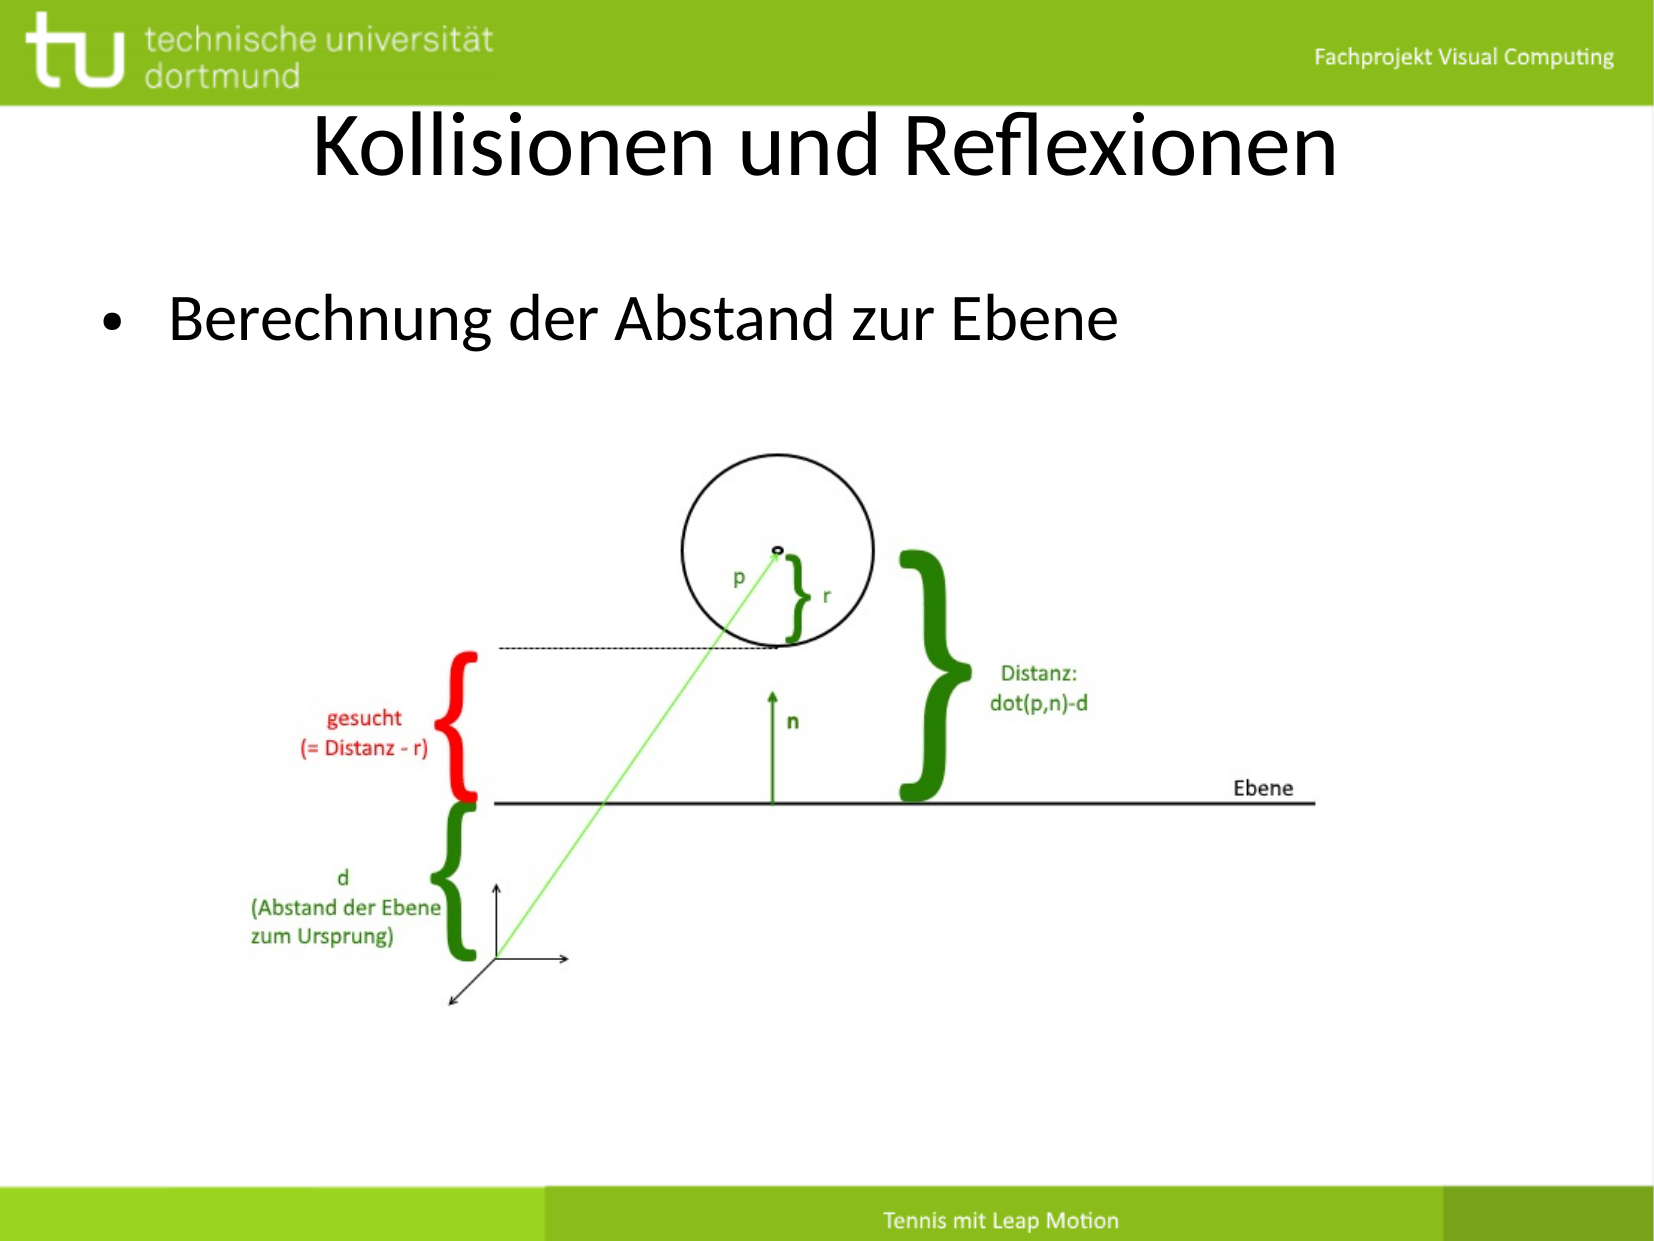

# Kollisionen und Reflexionen
 Berechnung der Abstand zur Ebene